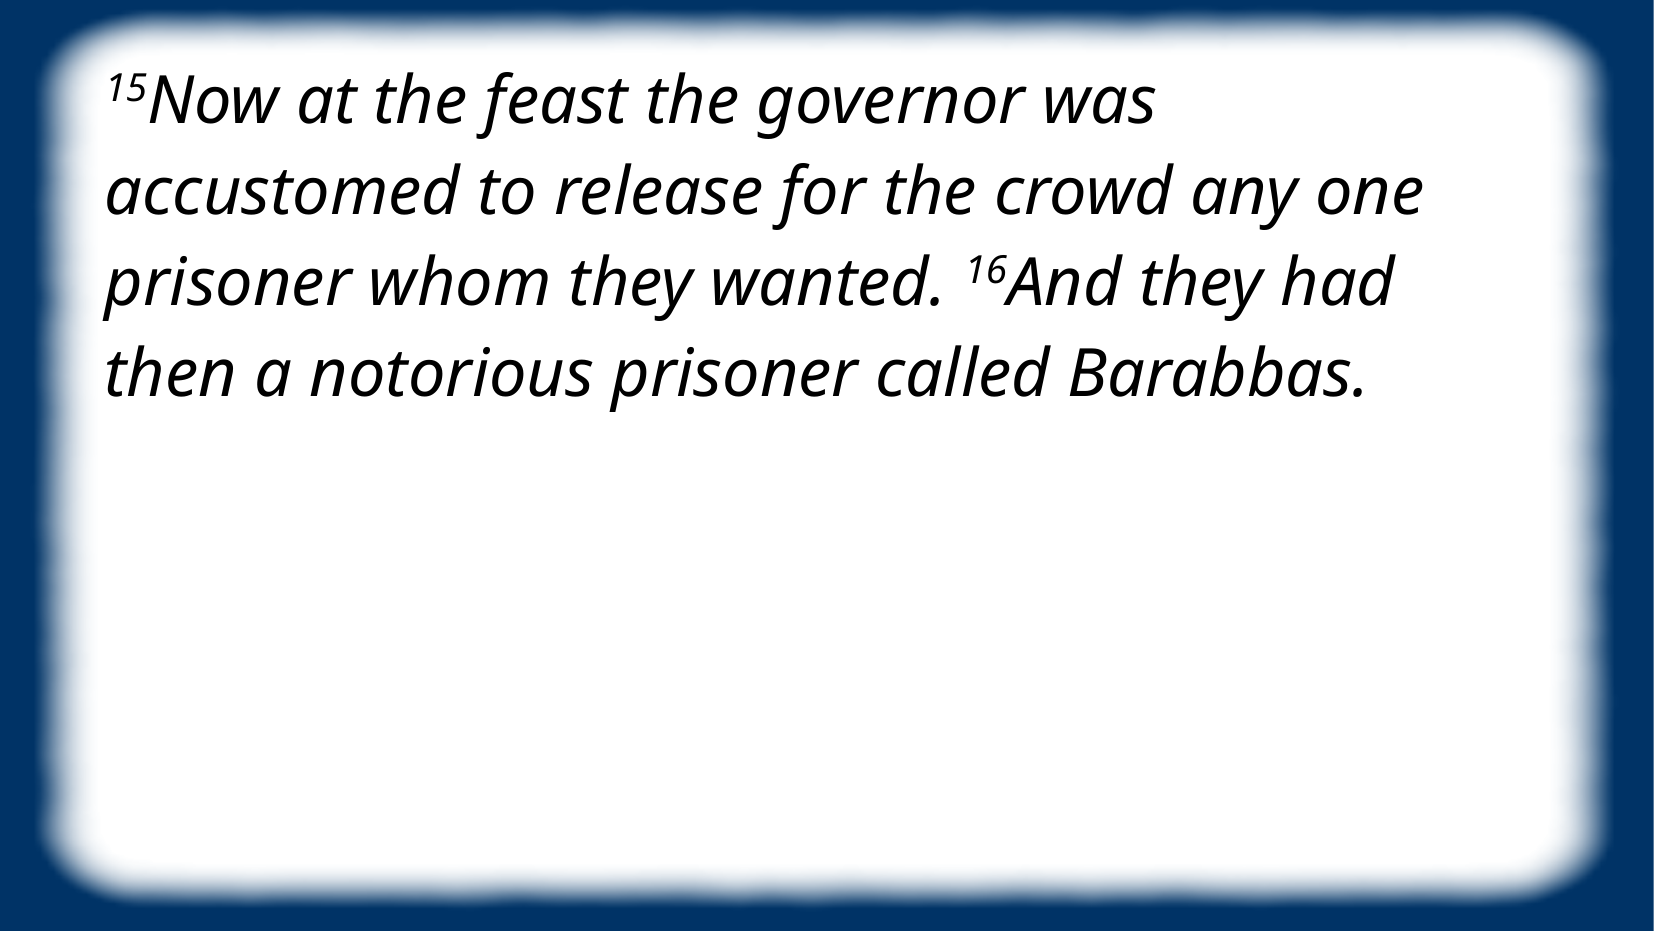

15Now at the feast the governor was accustomed to release for the crowd any one prisoner whom they wanted. 16And they had then a notorious prisoner called Barabbas.